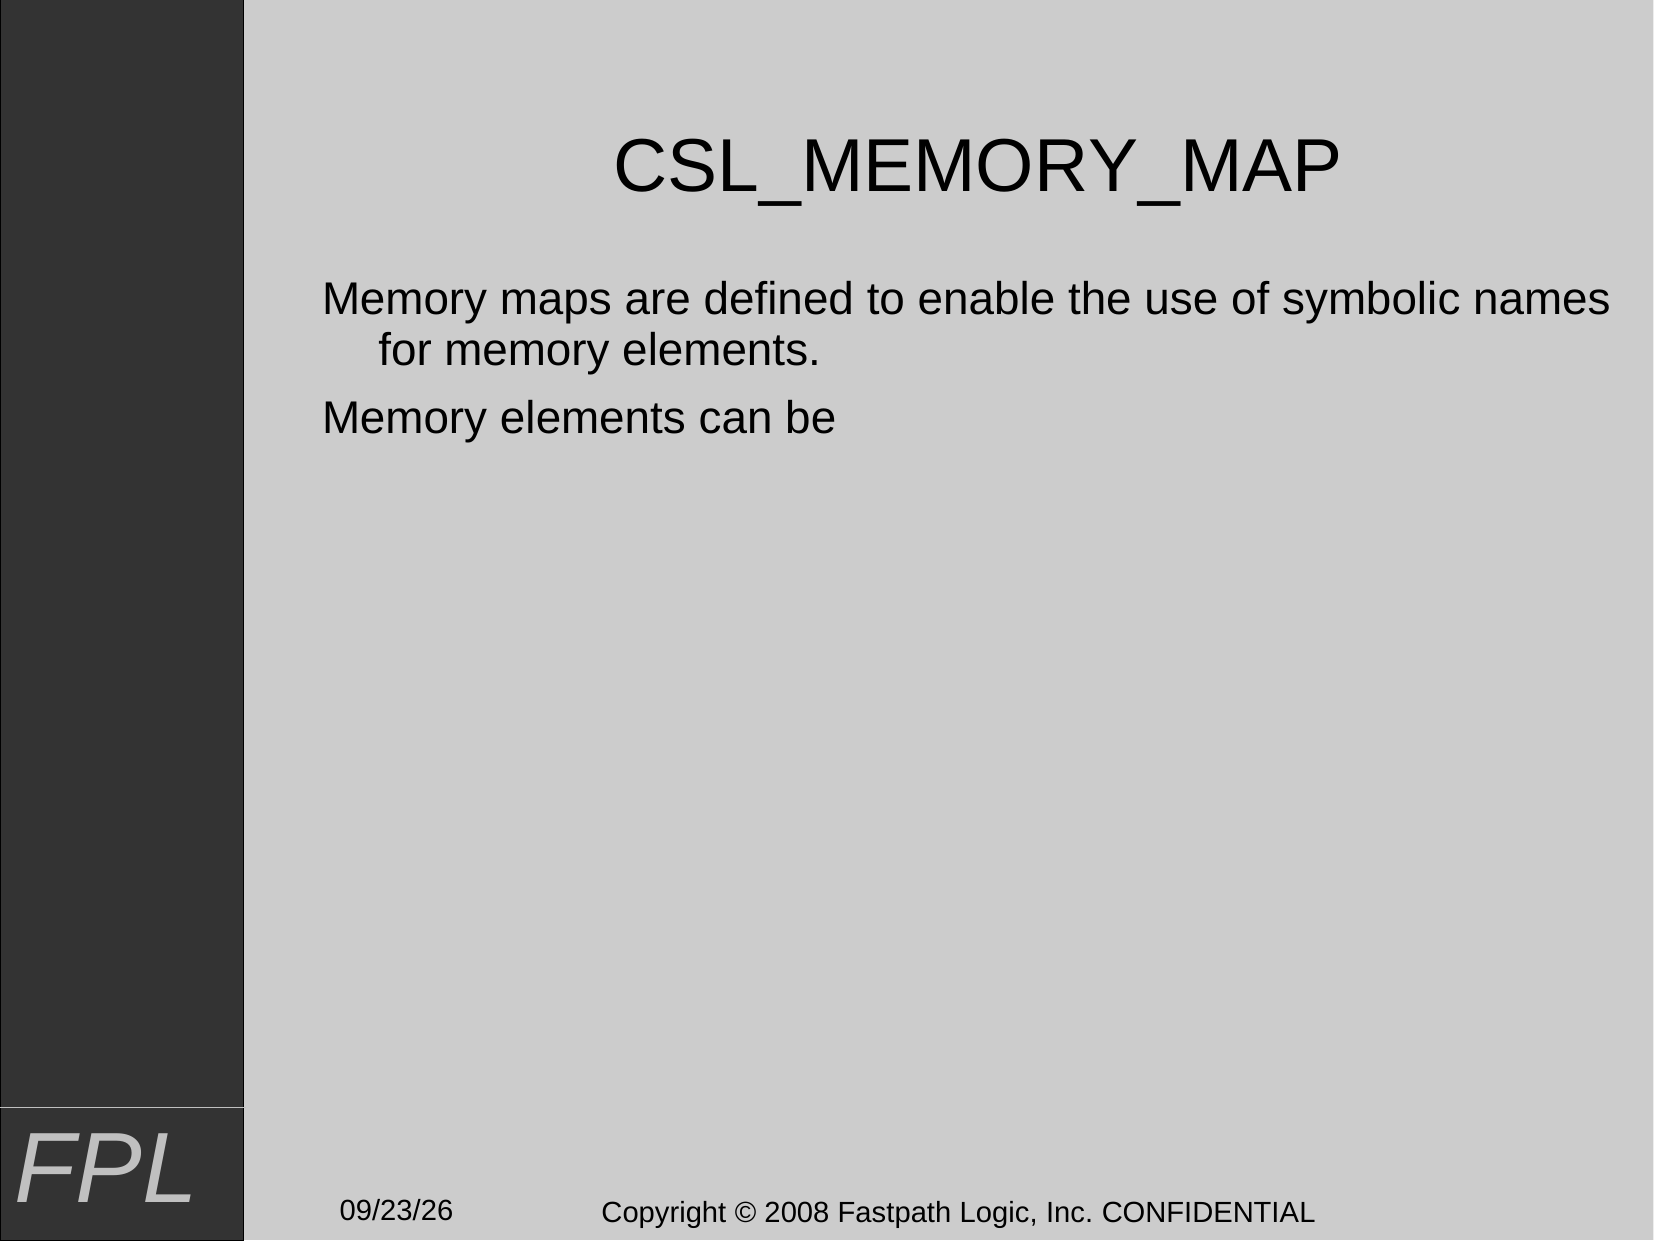

# CSL_MEMORY_MAP
Memory maps are defined to enable the use of symbolic names for memory elements.
Memory elements can be
Copyright Fastpath Logic Inc. @2007